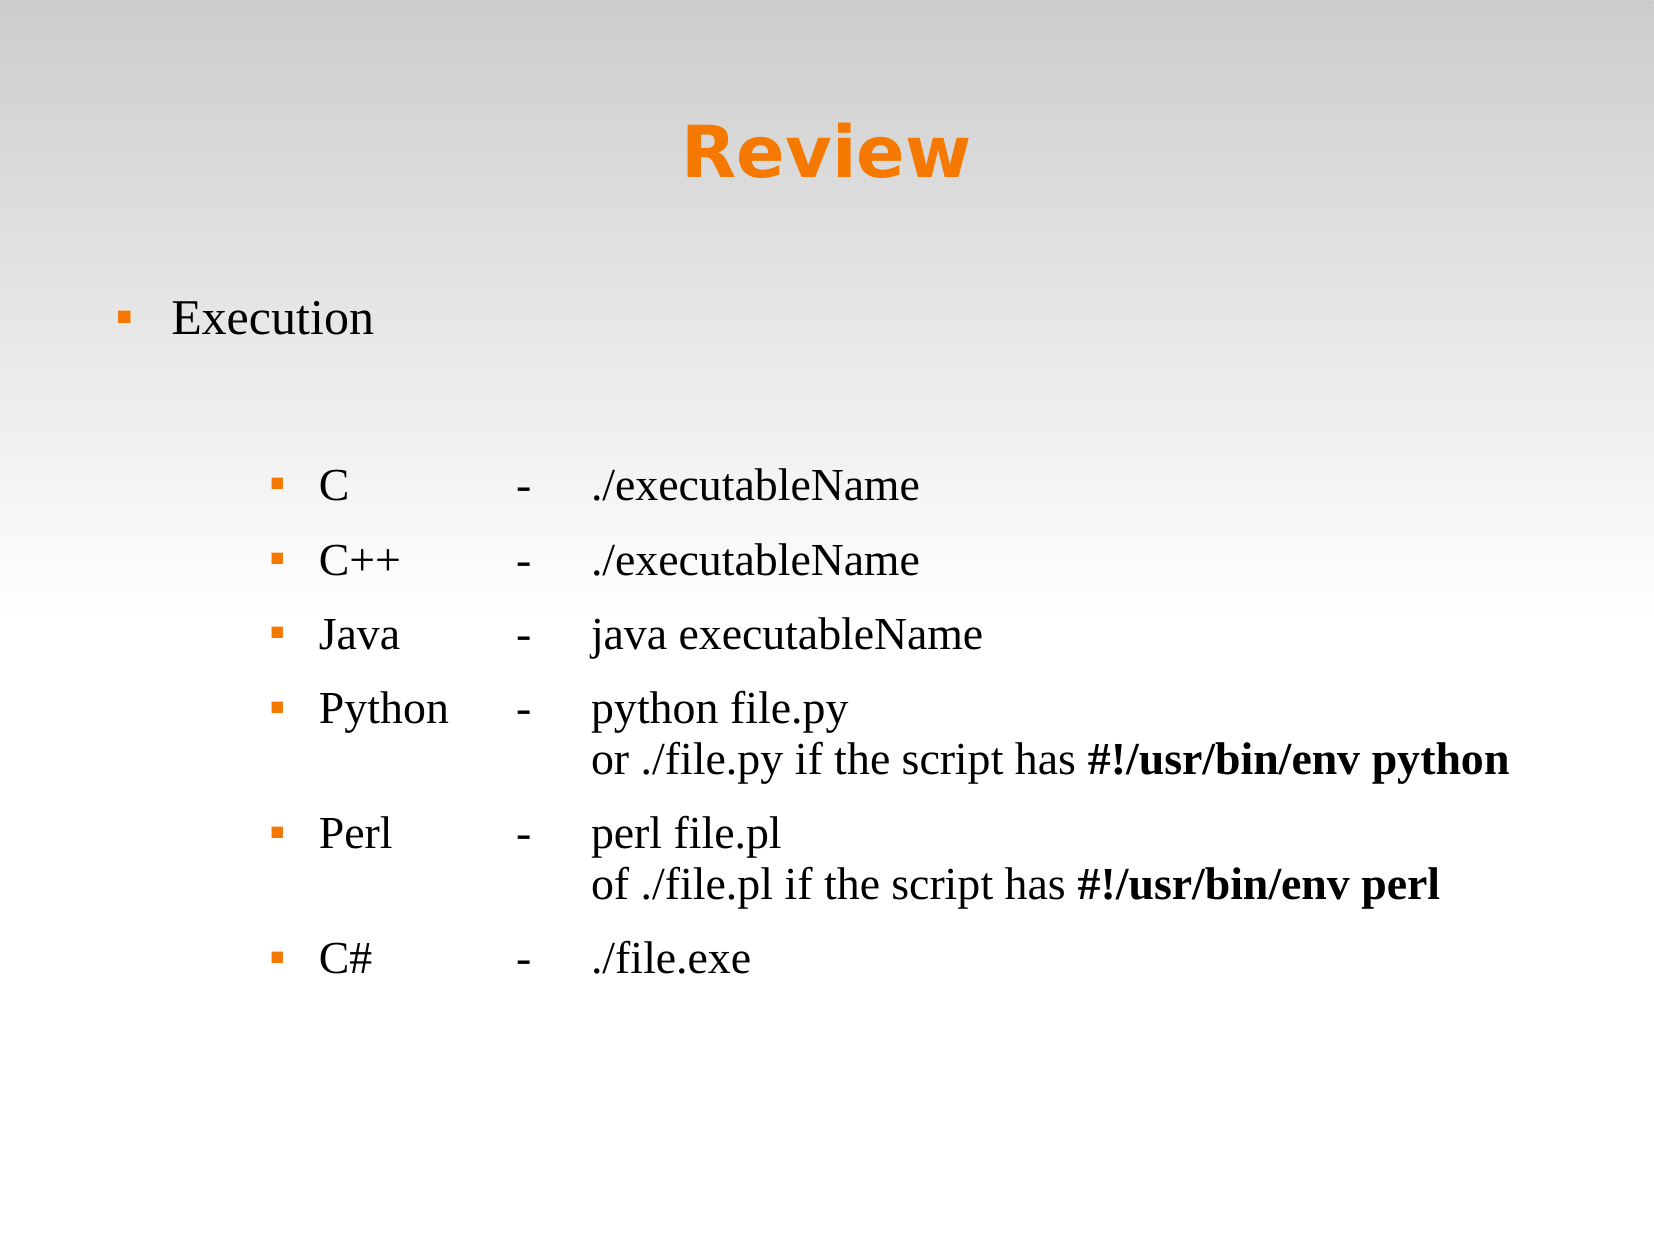

# Review
Execution
C		-	./executableName
C++		-	./executableName
Java		-	java executableName
Python	-	python file.py
			or ./file.py if the script has #!/usr/bin/env python
Perl		-	perl file.pl
			of ./file.pl if the script has #!/usr/bin/env perl
C#		-	./file.exe